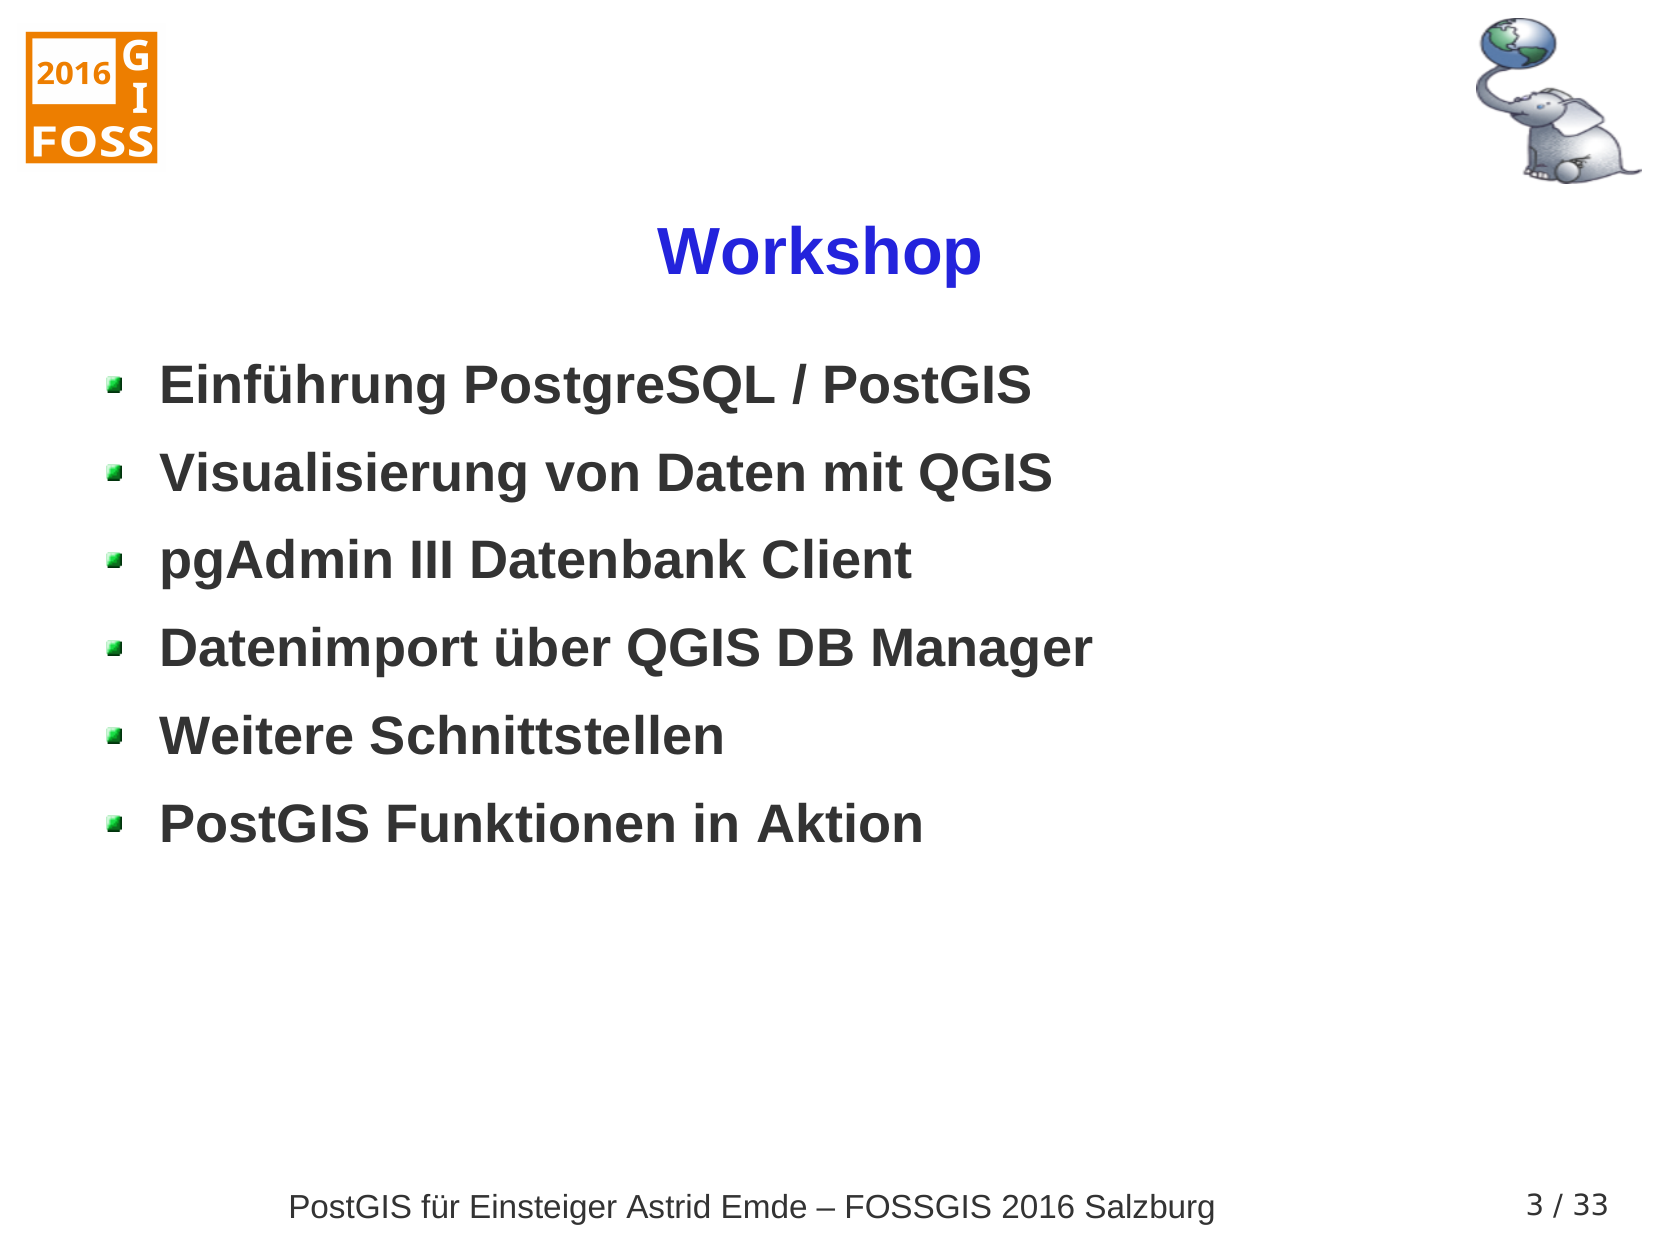

# Workshop
Einführung PostgreSQL / PostGIS
Visualisierung von Daten mit QGIS
pgAdmin III Datenbank Client
Datenimport über QGIS DB Manager
Weitere Schnittstellen
PostGIS Funktionen in Aktion